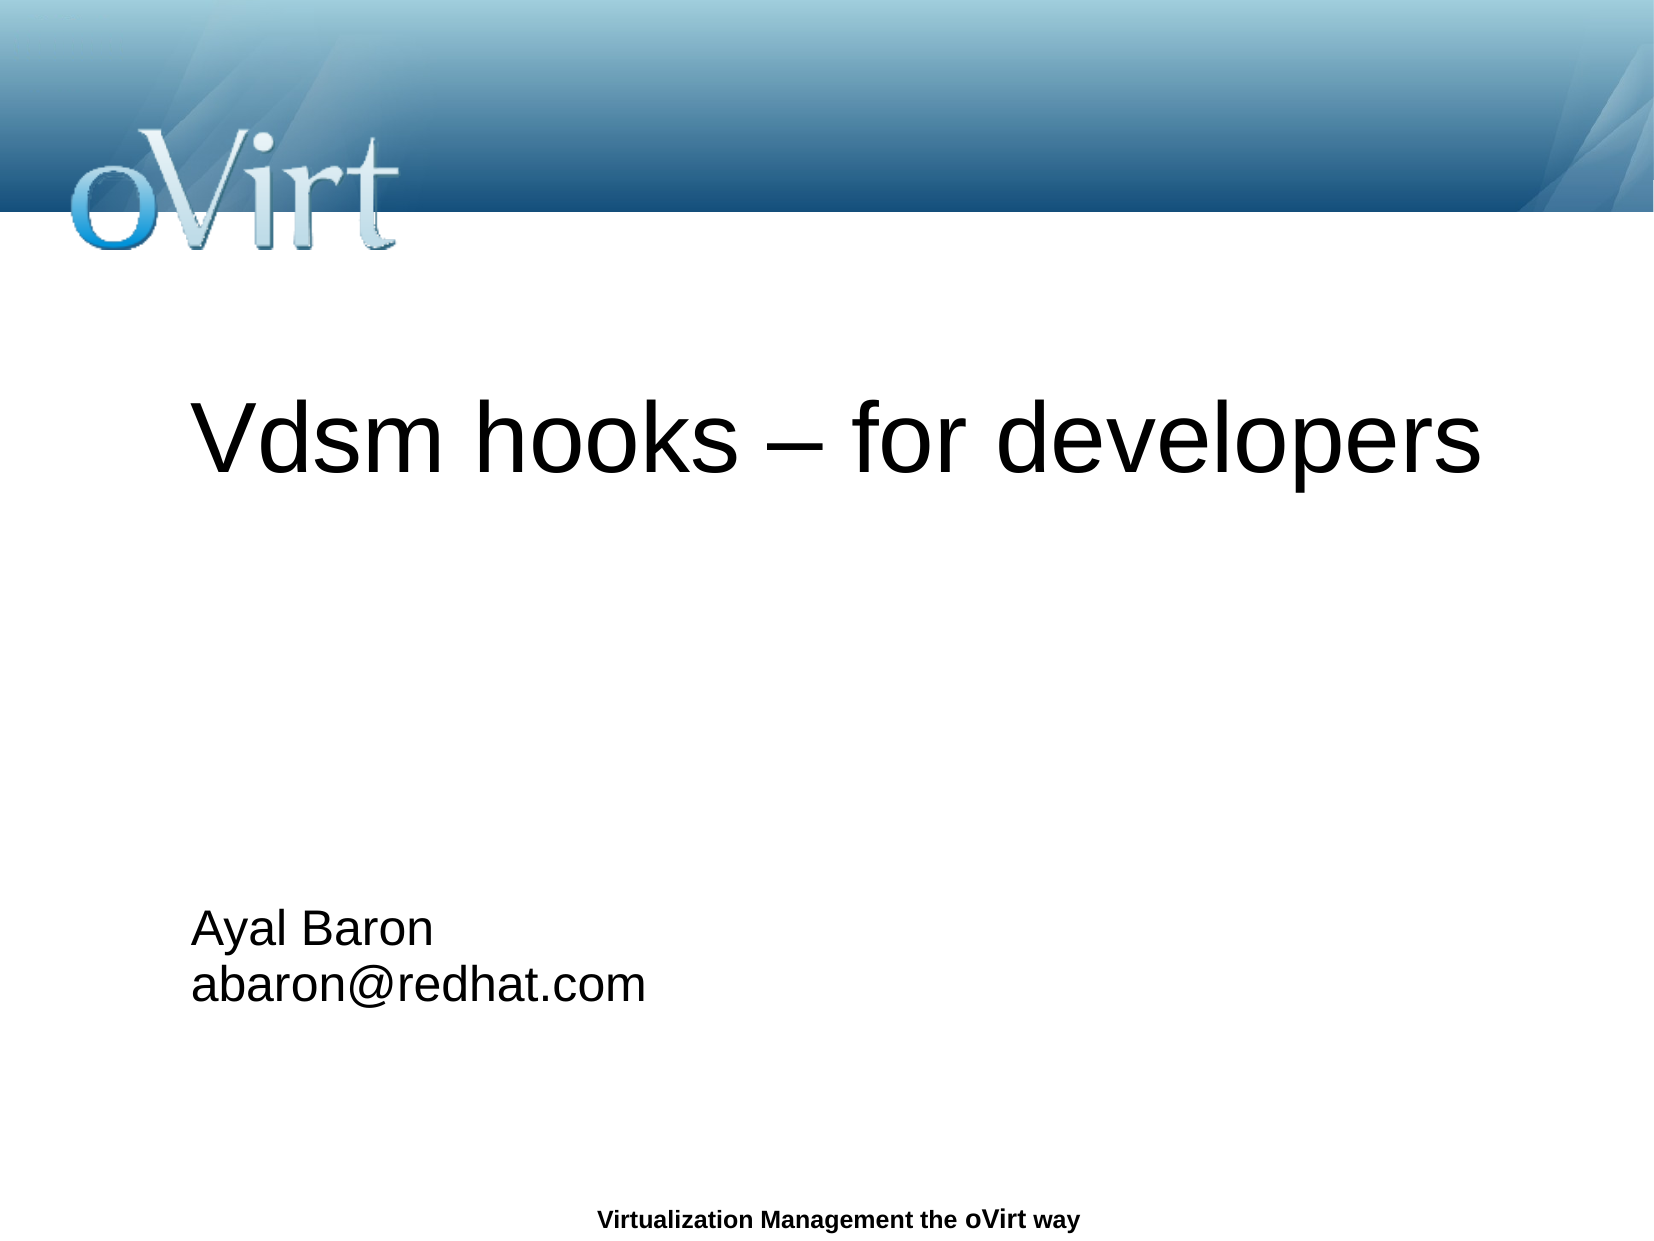

Vdsm hooks – for developers
Ayal Baron
abaron@redhat.com